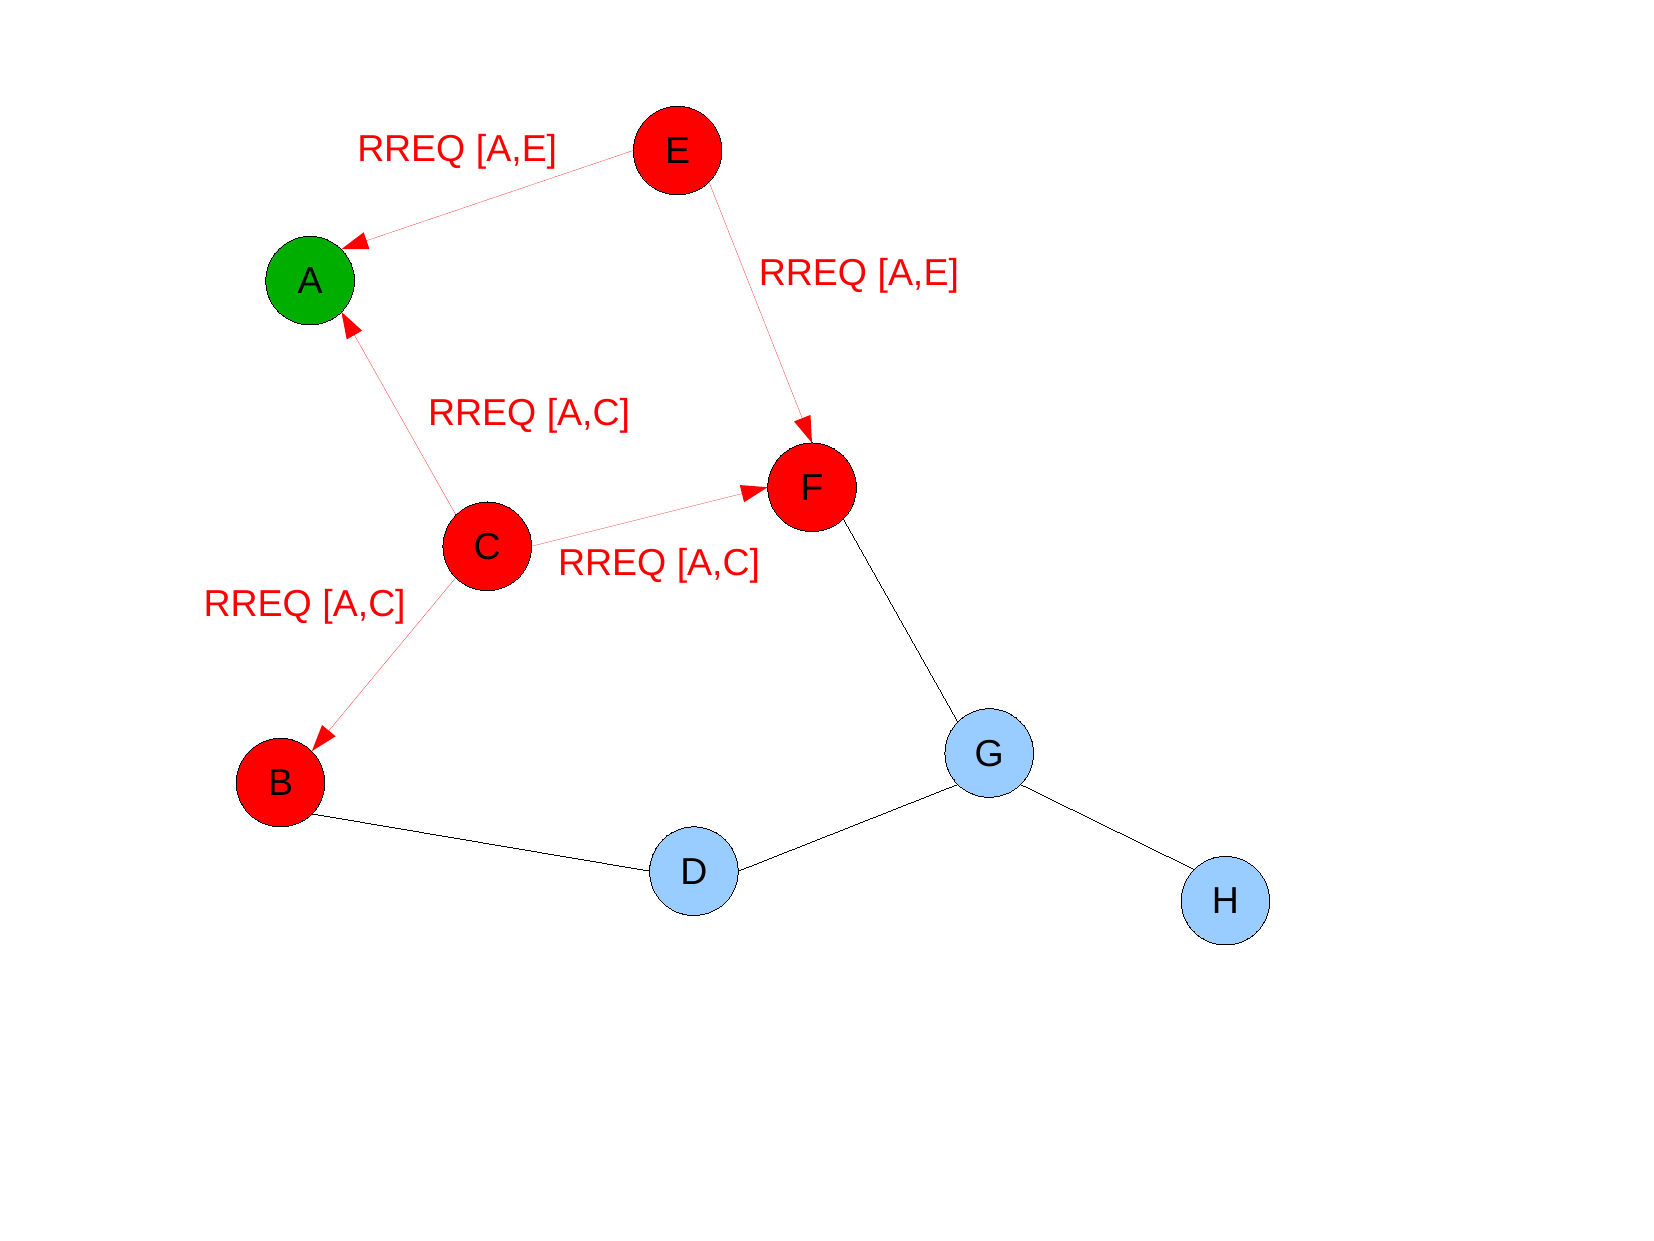

E
RREQ [A,E]
A
RREQ [A,E]
RREQ [A,C]
F
C
RREQ [A,C]
RREQ [A,C]
G
B
D
H